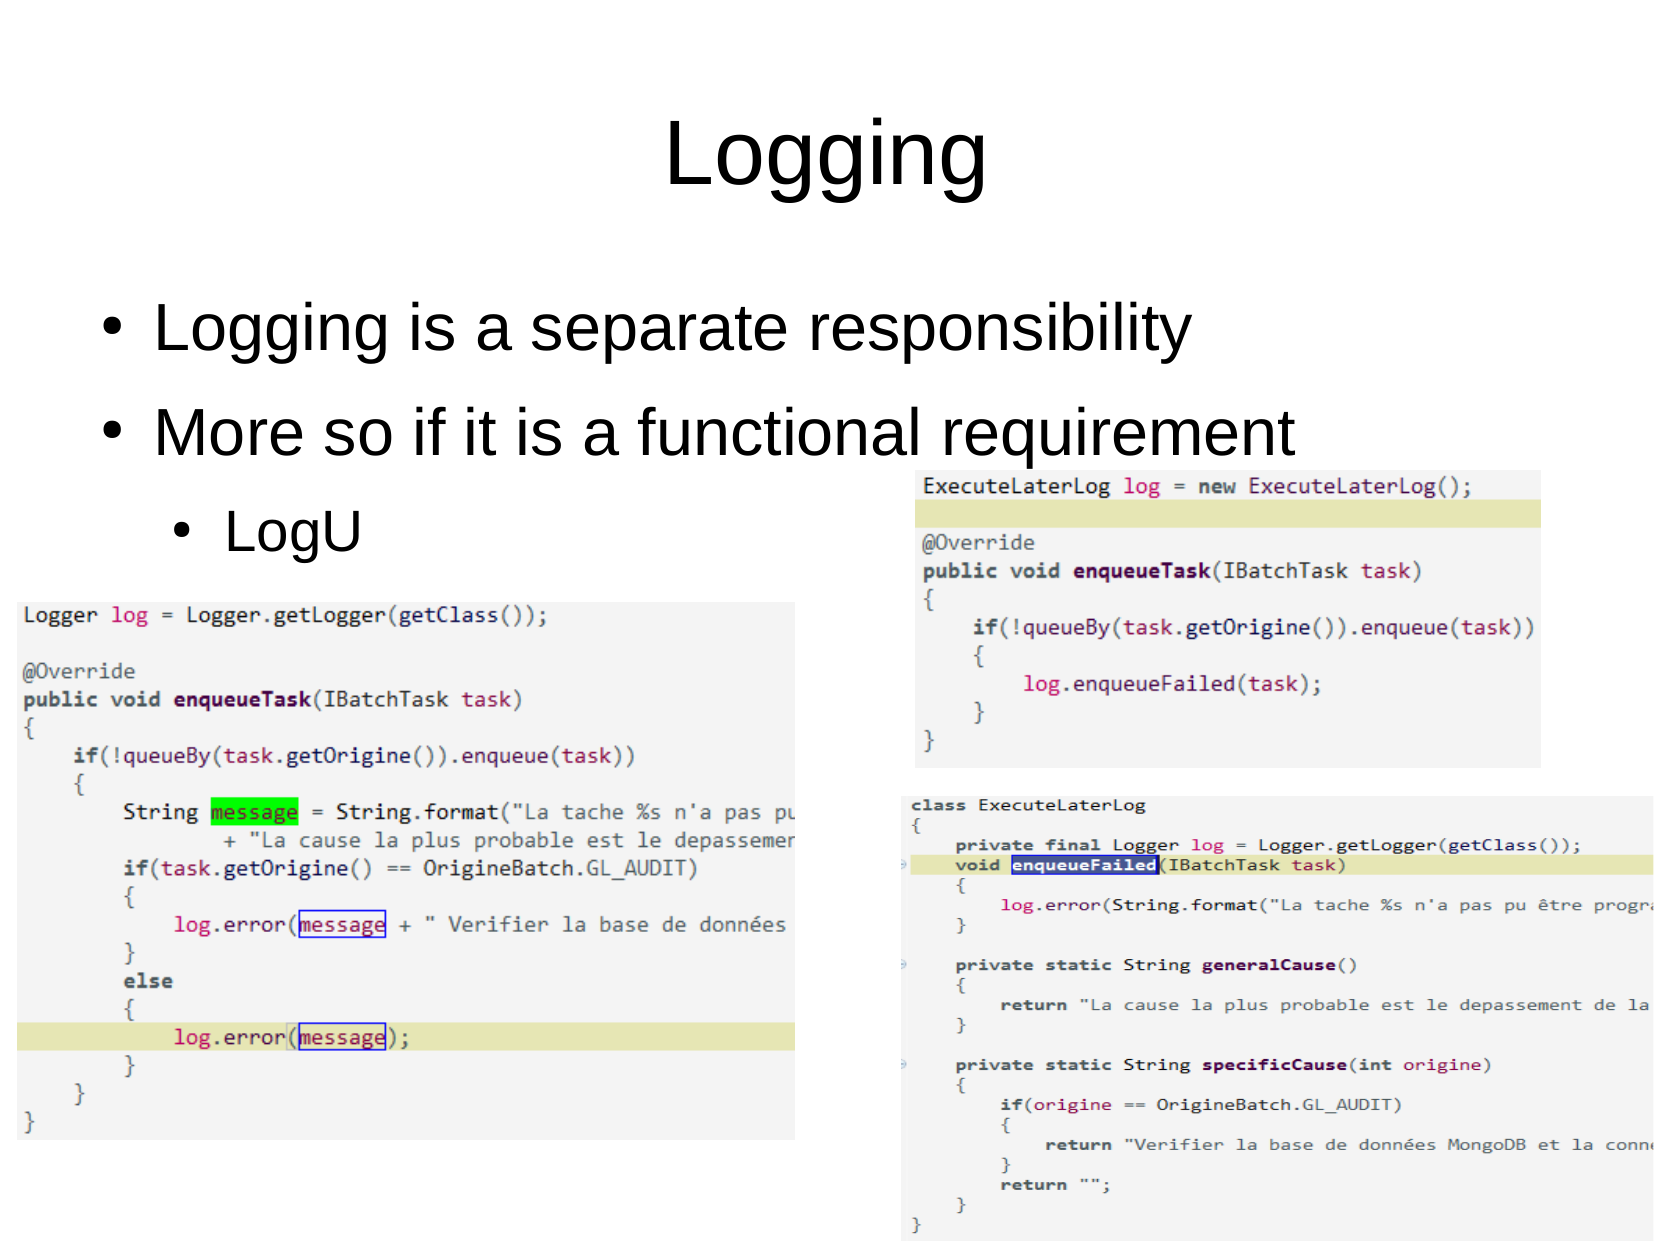

# Logging
Logging is a separate responsibility
More so if it is a functional requirement
LogU
20